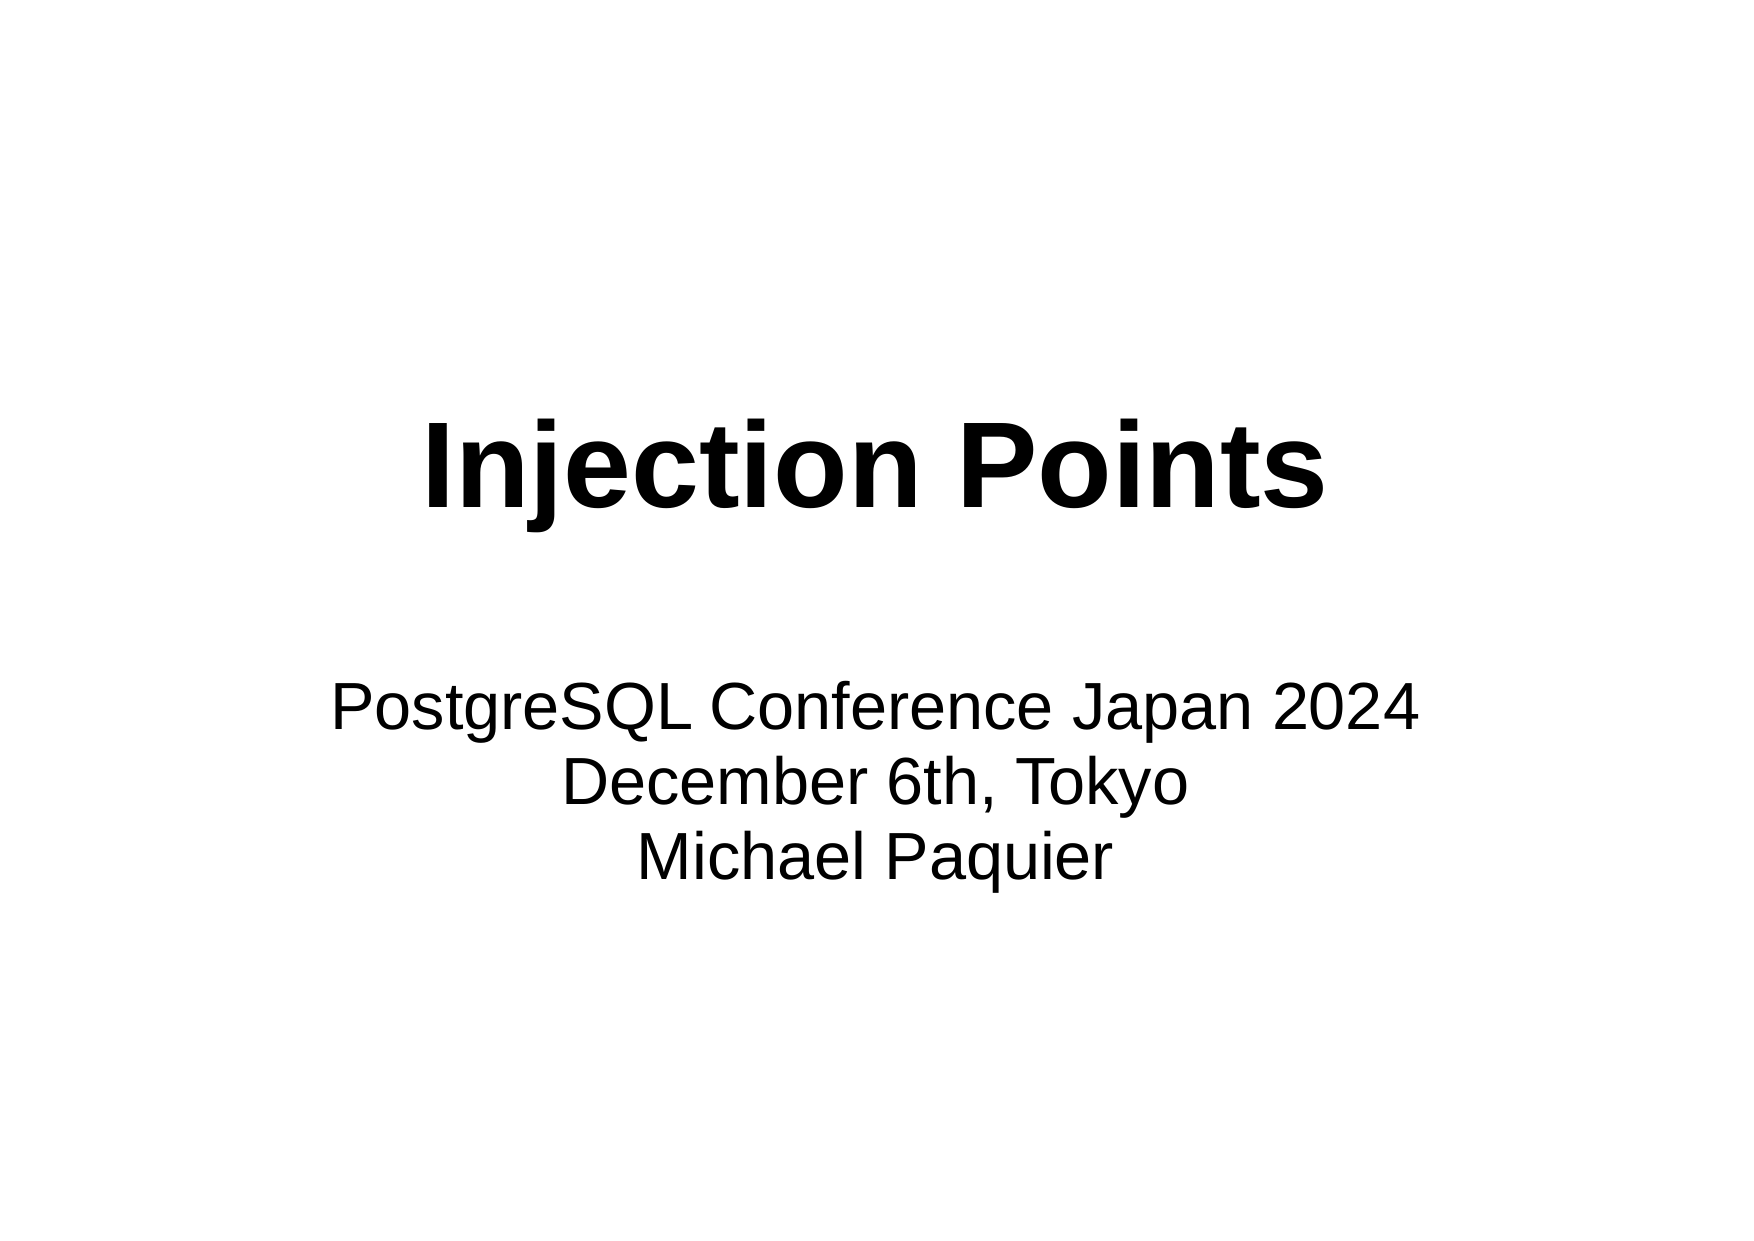

# Injection Points PostgreSQL Conference Japan 2024 December 6th, Tokyo Michael Paquier